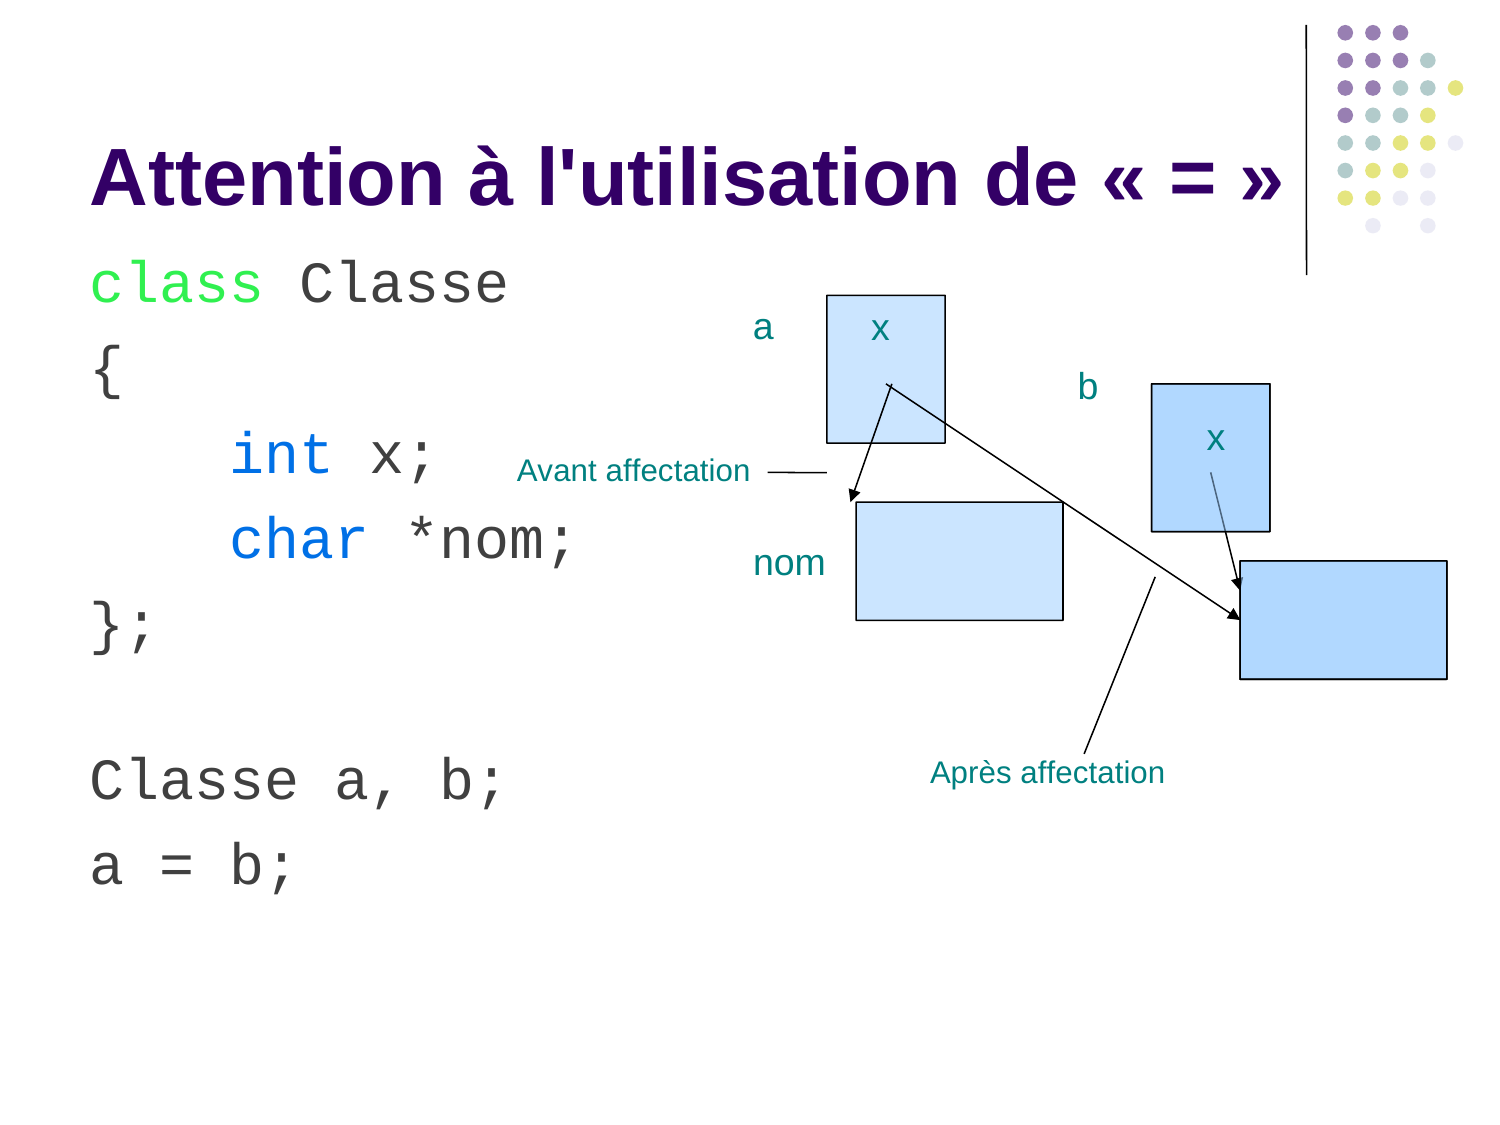

# Attention à l'utilisation de « = »
class Classe
{
 int x;
 char *nom;
};
Classe a, b;
a = b;
a
x
b
x
Avant affectation
nom
Après affectation